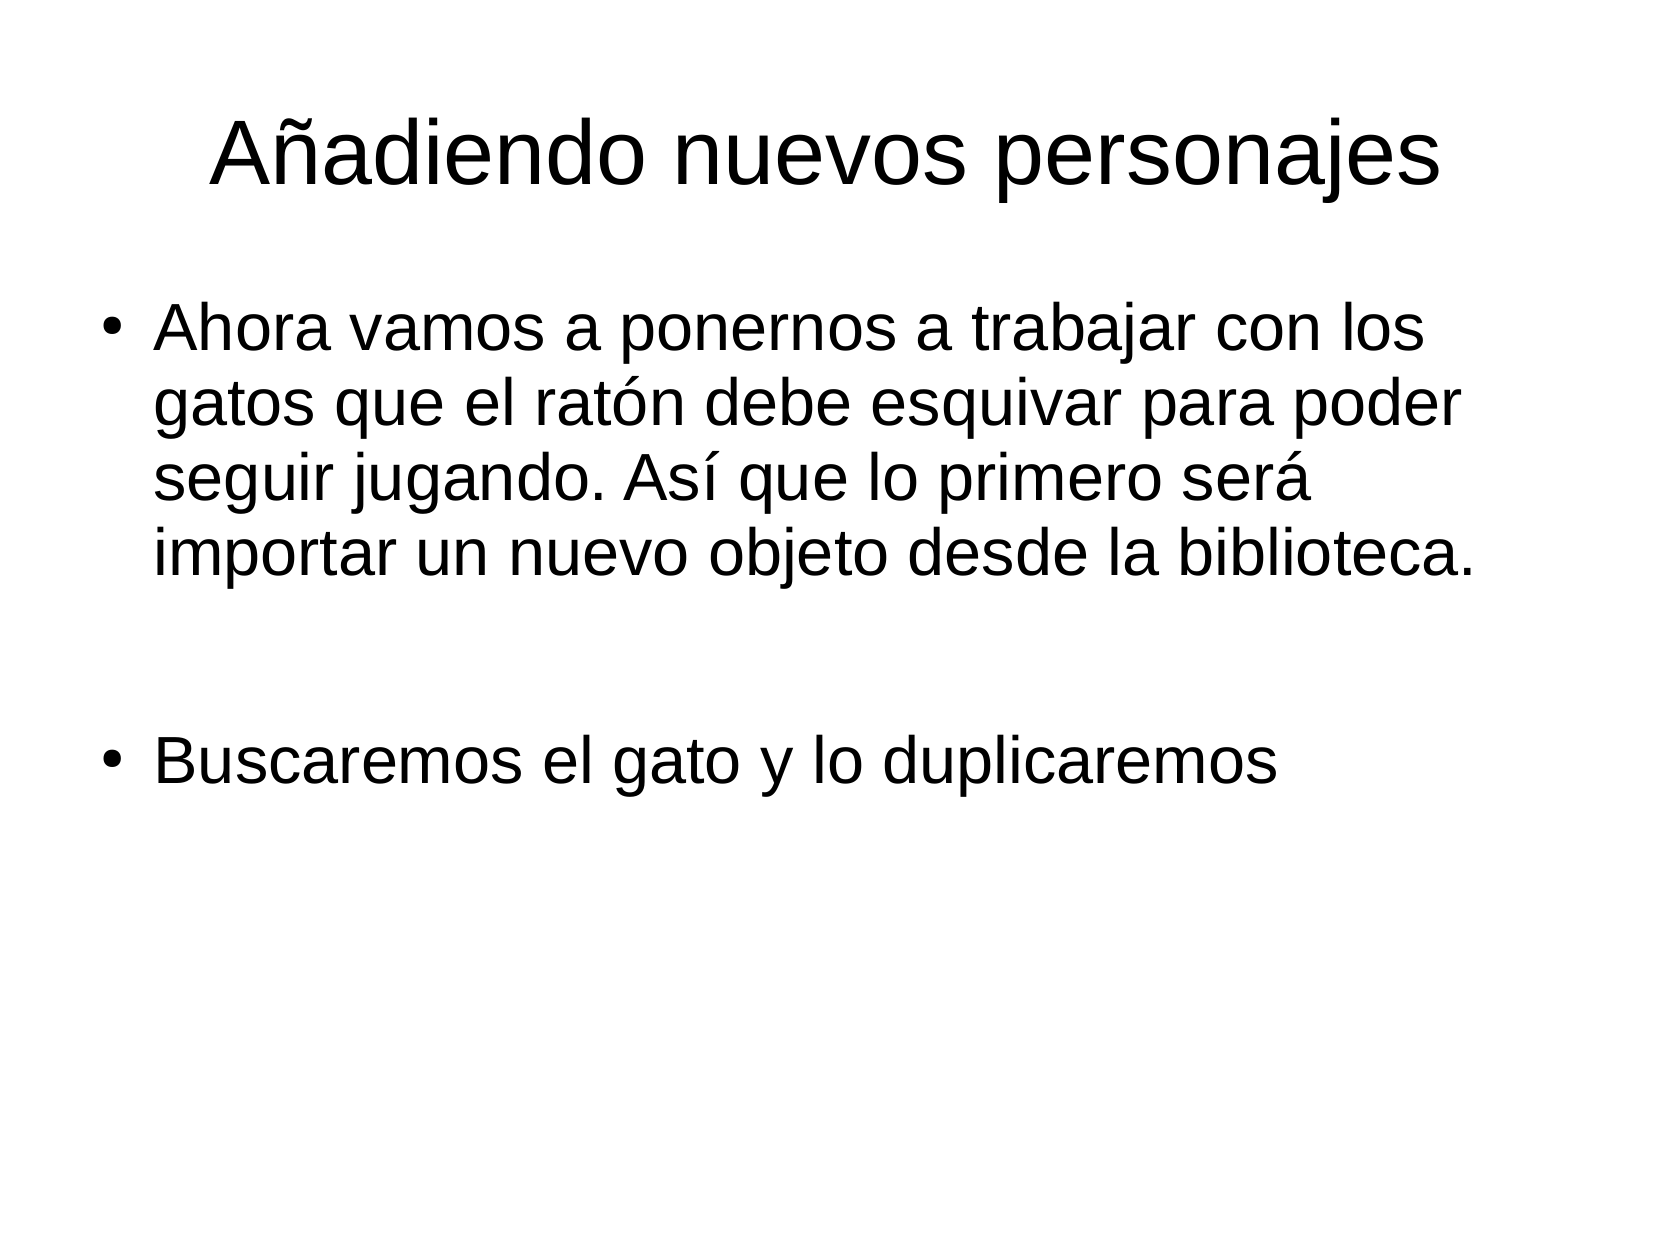

# Añadiendo nuevos personajes
Ahora vamos a ponernos a trabajar con los gatos que el ratón debe esquivar para poder seguir jugando. Así que lo primero será importar un nuevo objeto desde la biblioteca.
Buscaremos el gato y lo duplicaremos